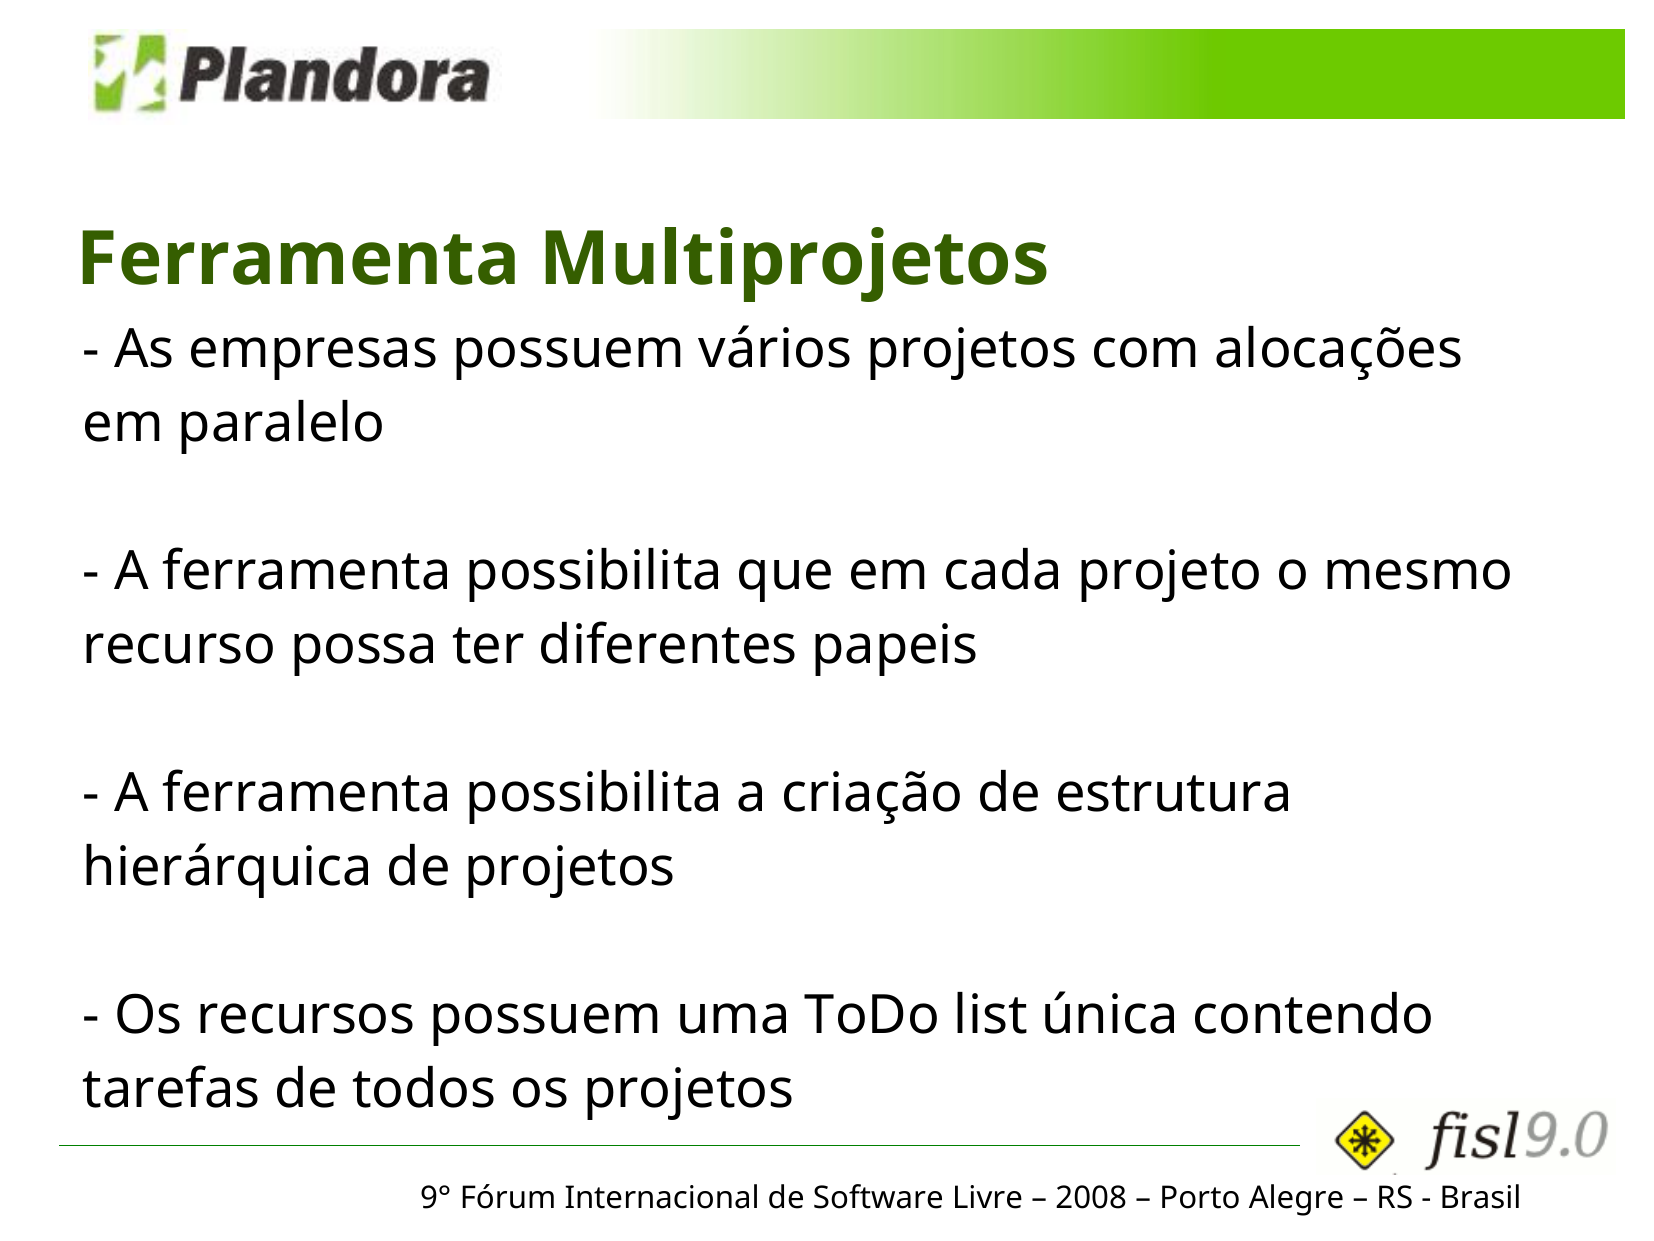

# Ferramenta Multiprojetos
- As empresas possuem vários projetos com alocações em paralelo
- A ferramenta possibilita que em cada projeto o mesmo recurso possa ter diferentes papeis
- A ferramenta possibilita a criação de estrutura hierárquica de projetos
- Os recursos possuem uma ToDo list única contendo tarefas de todos os projetos